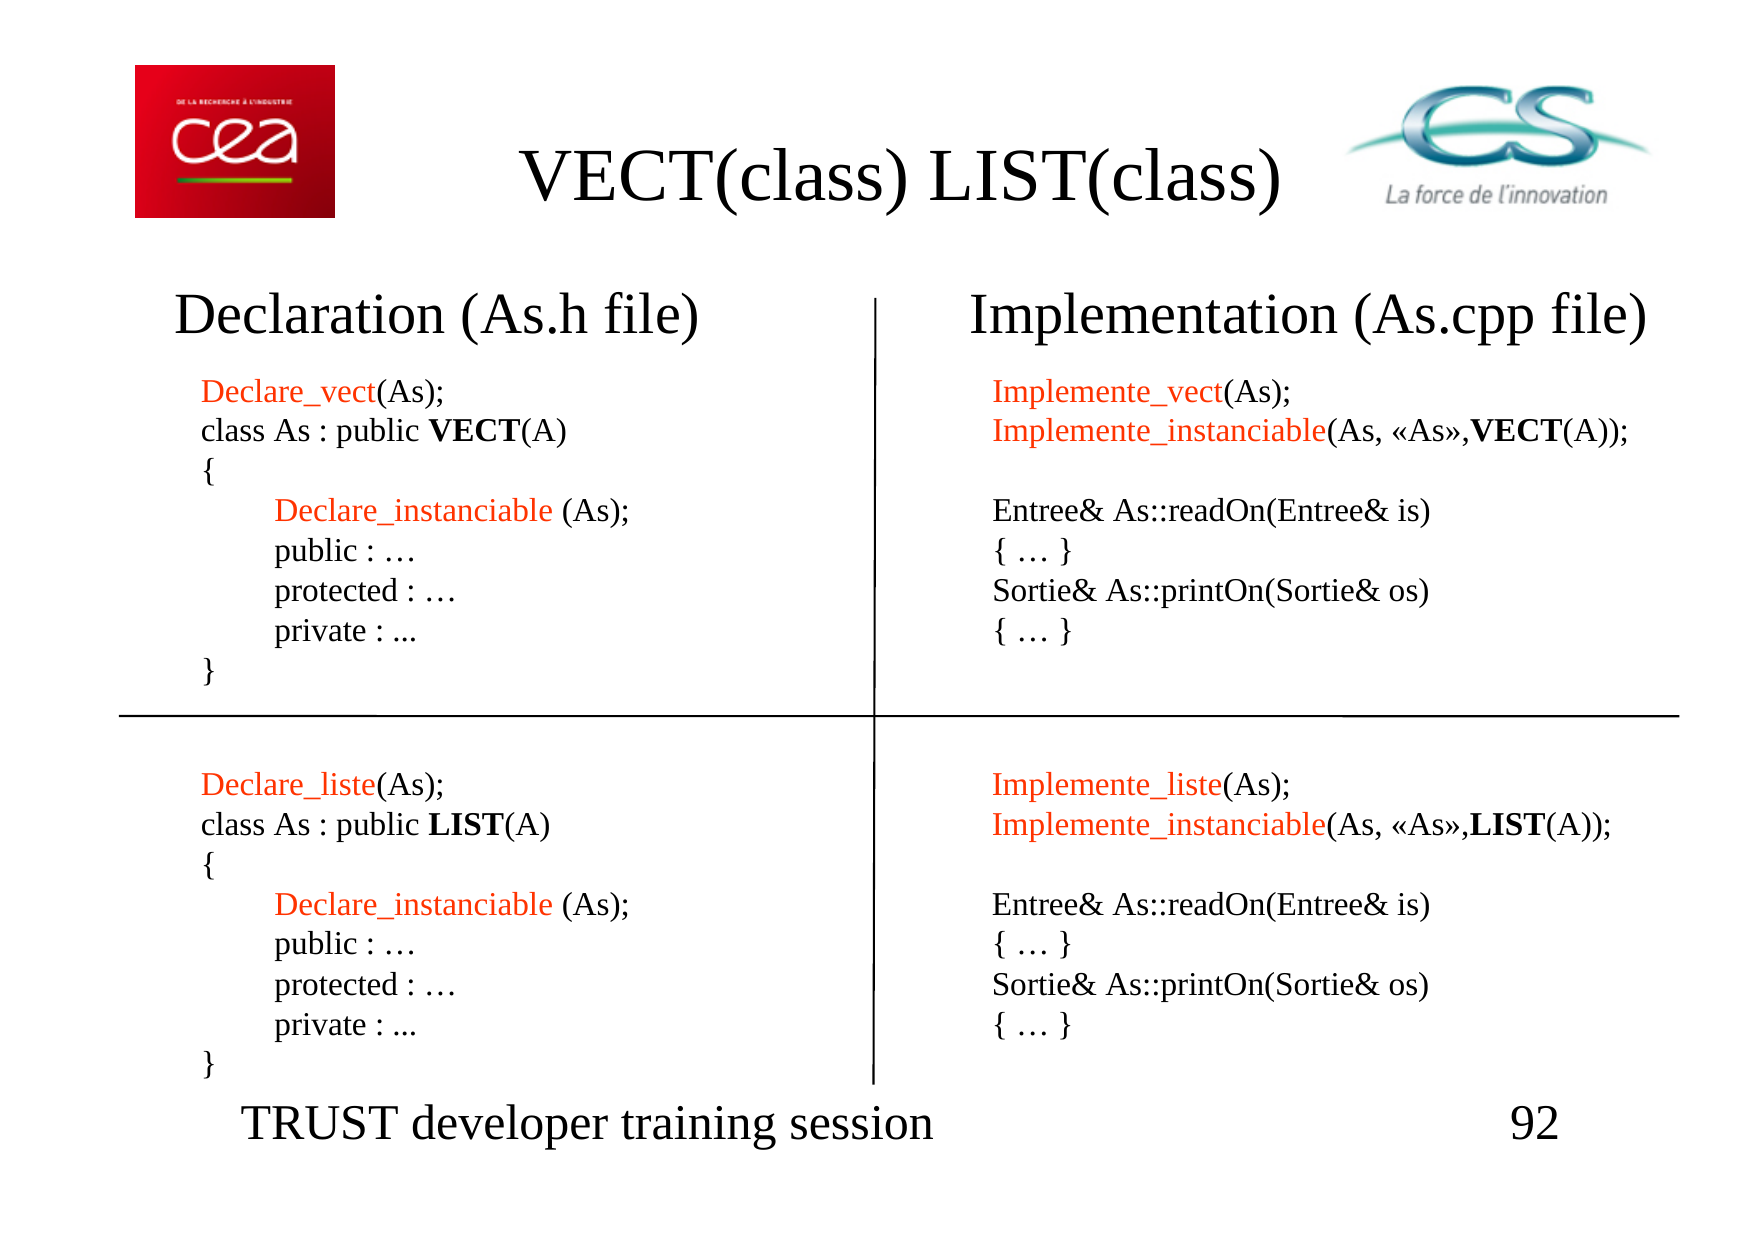

# VECT(class) LIST(class)
Declaration (As.h file)
Implementation (As.cpp file)
Declare_vect(As);
class As : public VECT(A)
{
	Declare_instanciable (As);
	public : …
	protected : …
	private : ...
}
Implemente_vect(As);
Implemente_instanciable(As, «As»,VECT(A));
Entree& As::readOn(Entree& is)
{ … }
Sortie& As::printOn(Sortie& os)
{ … }
Declare_liste(As);
class As : public LIST(A)
{
	Declare_instanciable (As);
	public : …
	protected : …
	private : ...
}
Implemente_liste(As);
Implemente_instanciable(As, «As»,LIST(A));
Entree& As::readOn(Entree& is)
{ … }
Sortie& As::printOn(Sortie& os)
{ … }
TRUST developer training session
92